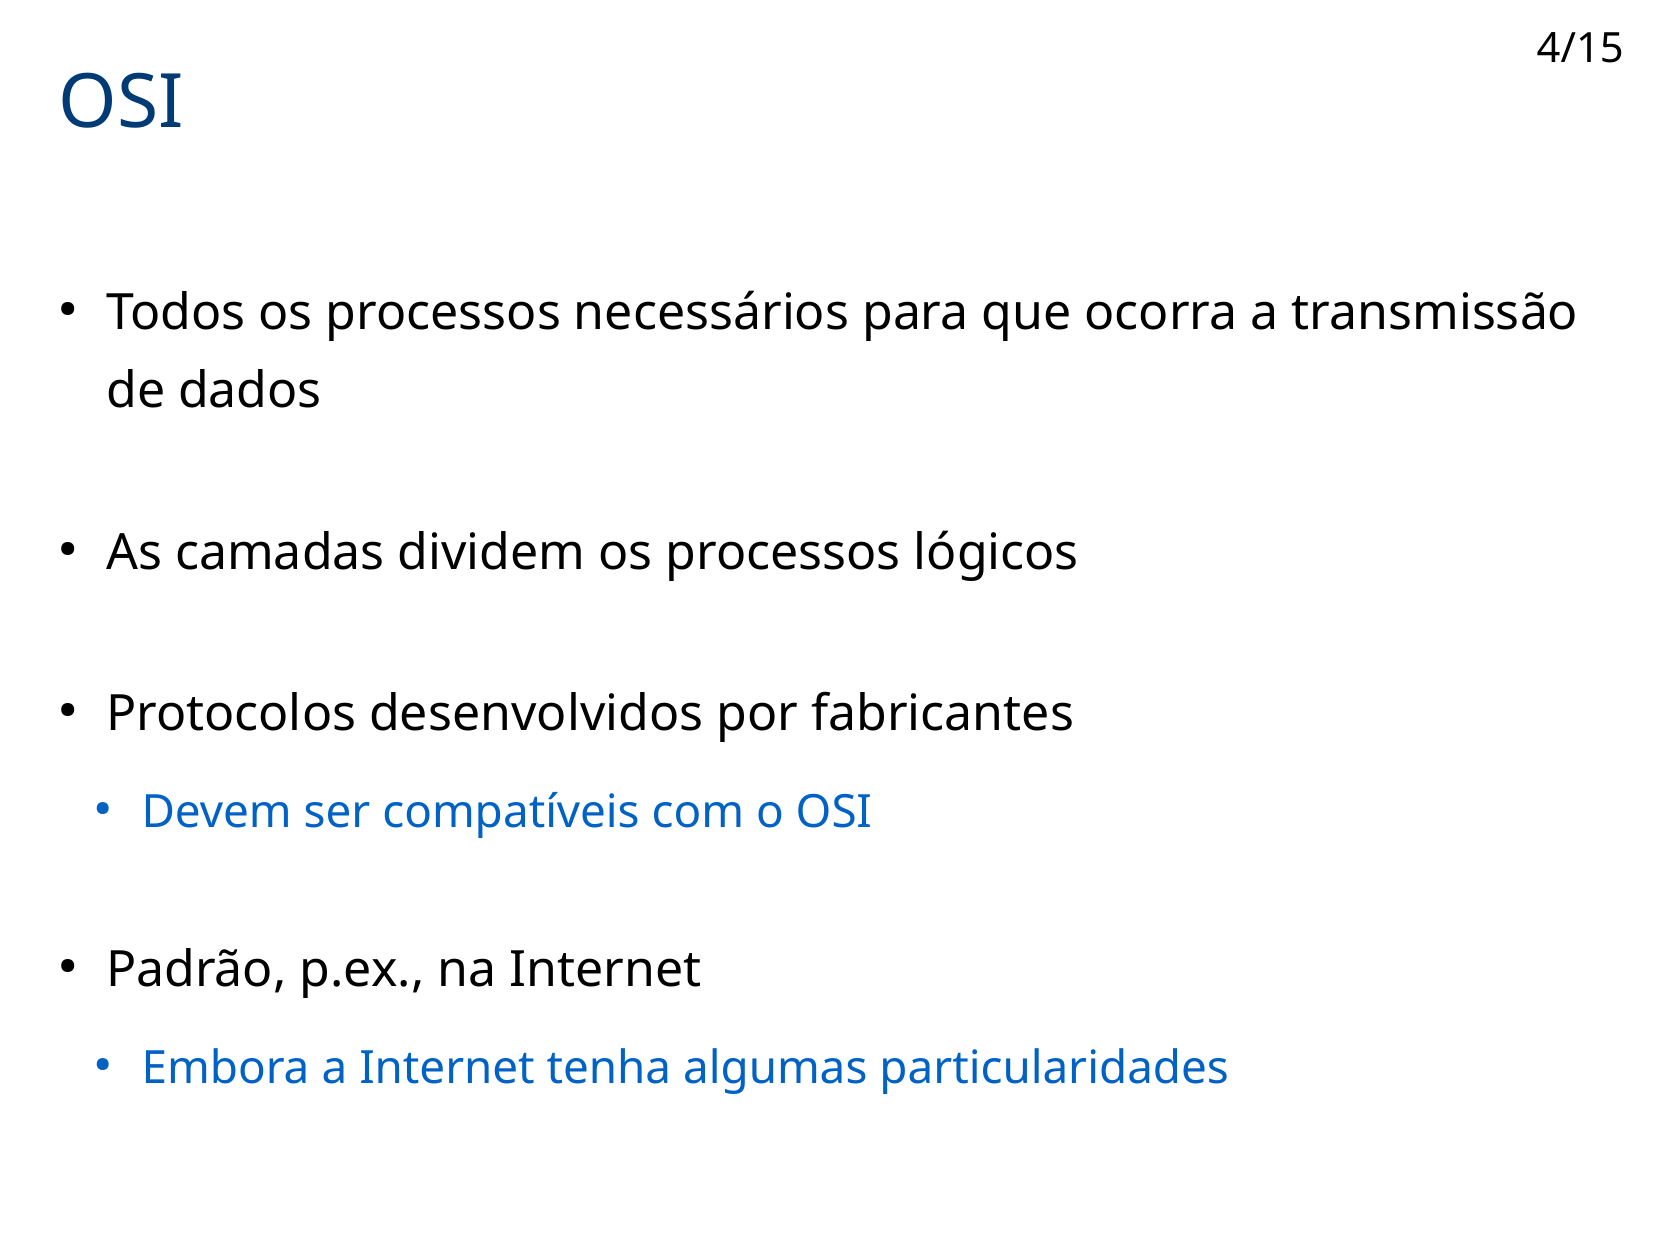

4
# OSI
Todos os processos necessários para que ocorra a transmissão de dados
As camadas dividem os processos lógicos
Protocolos desenvolvidos por fabricantes
Devem ser compatíveis com o OSI
Padrão, p.ex., na Internet
Embora a Internet tenha algumas particularidades